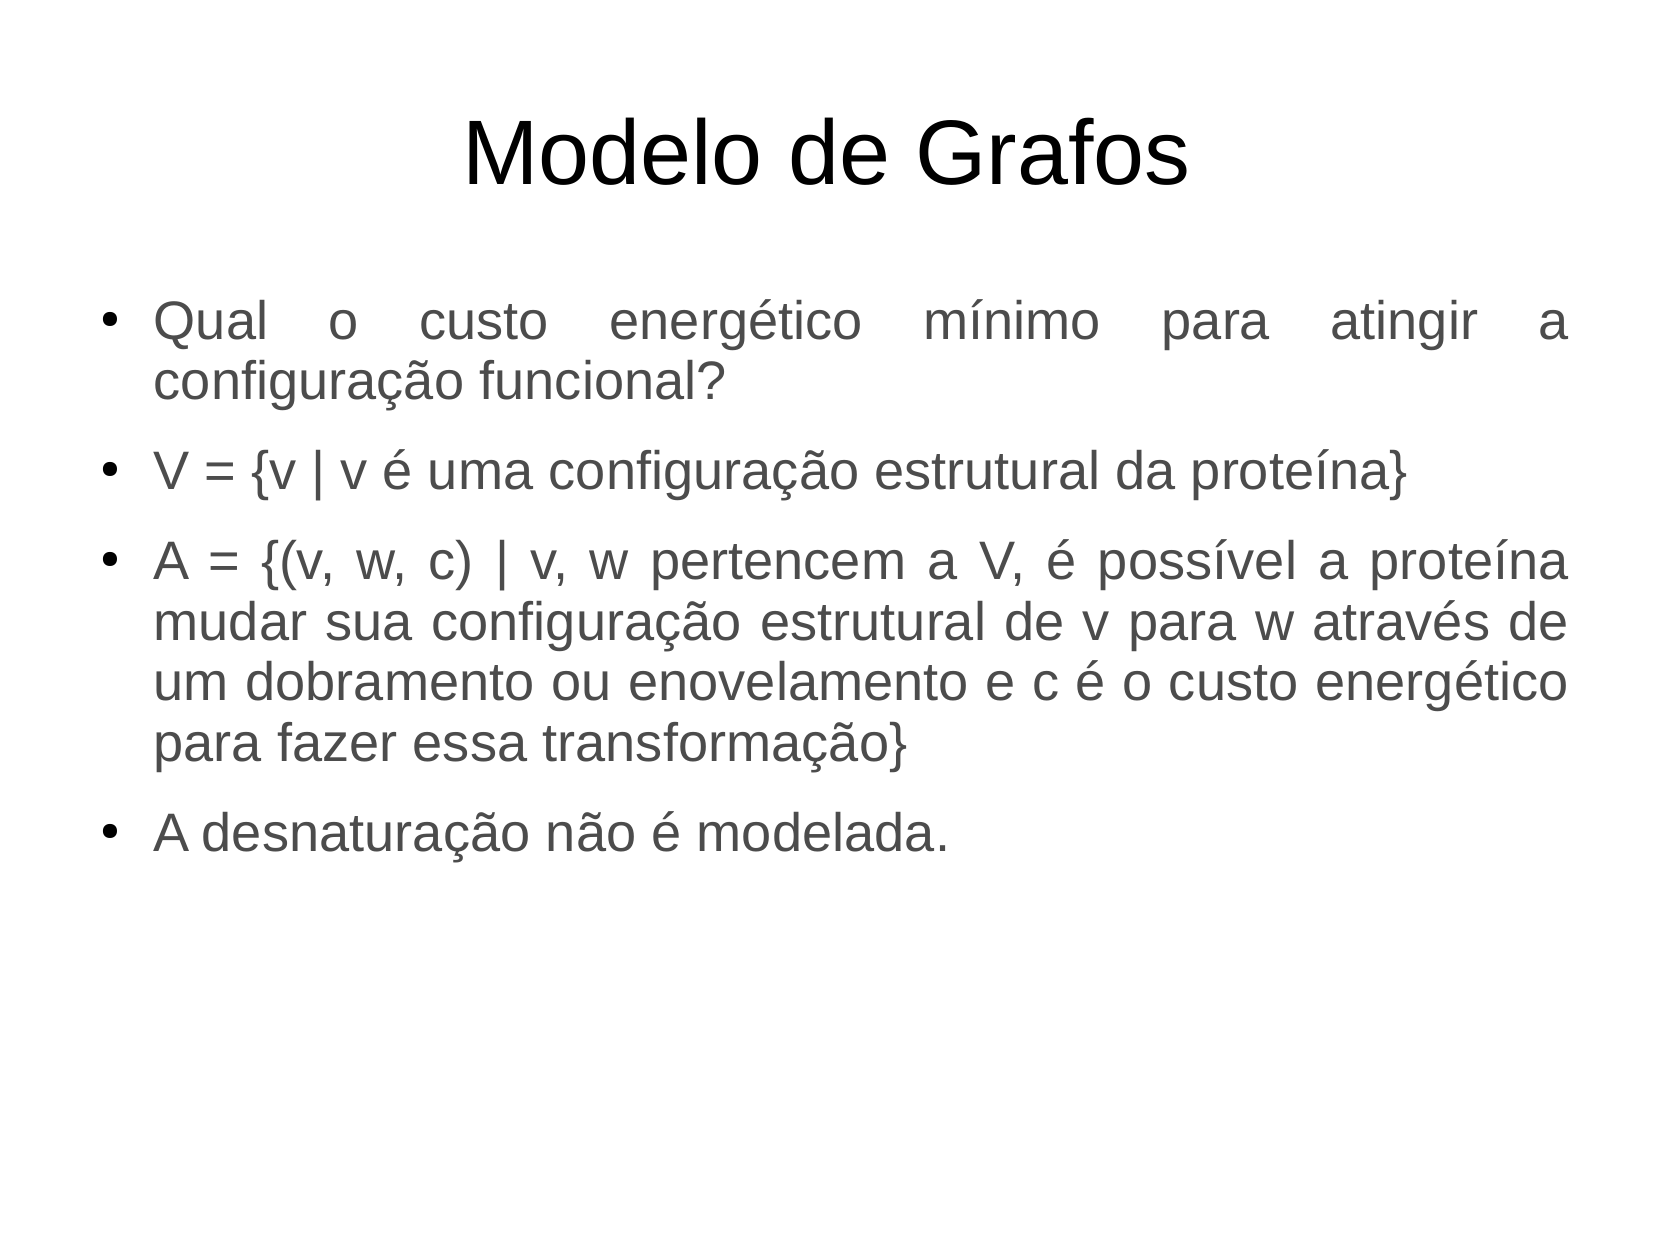

# Modelo de Grafos
Qual o custo energético mínimo para atingir a configuração funcional?
V = {v | v é uma configuração estrutural da proteína}
A = {(v, w, c) | v, w pertencem a V, é possível a proteína mudar sua configuração estrutural de v para w através de um dobramento ou enovelamento e c é o custo energético para fazer essa transformação}
A desnaturação não é modelada.